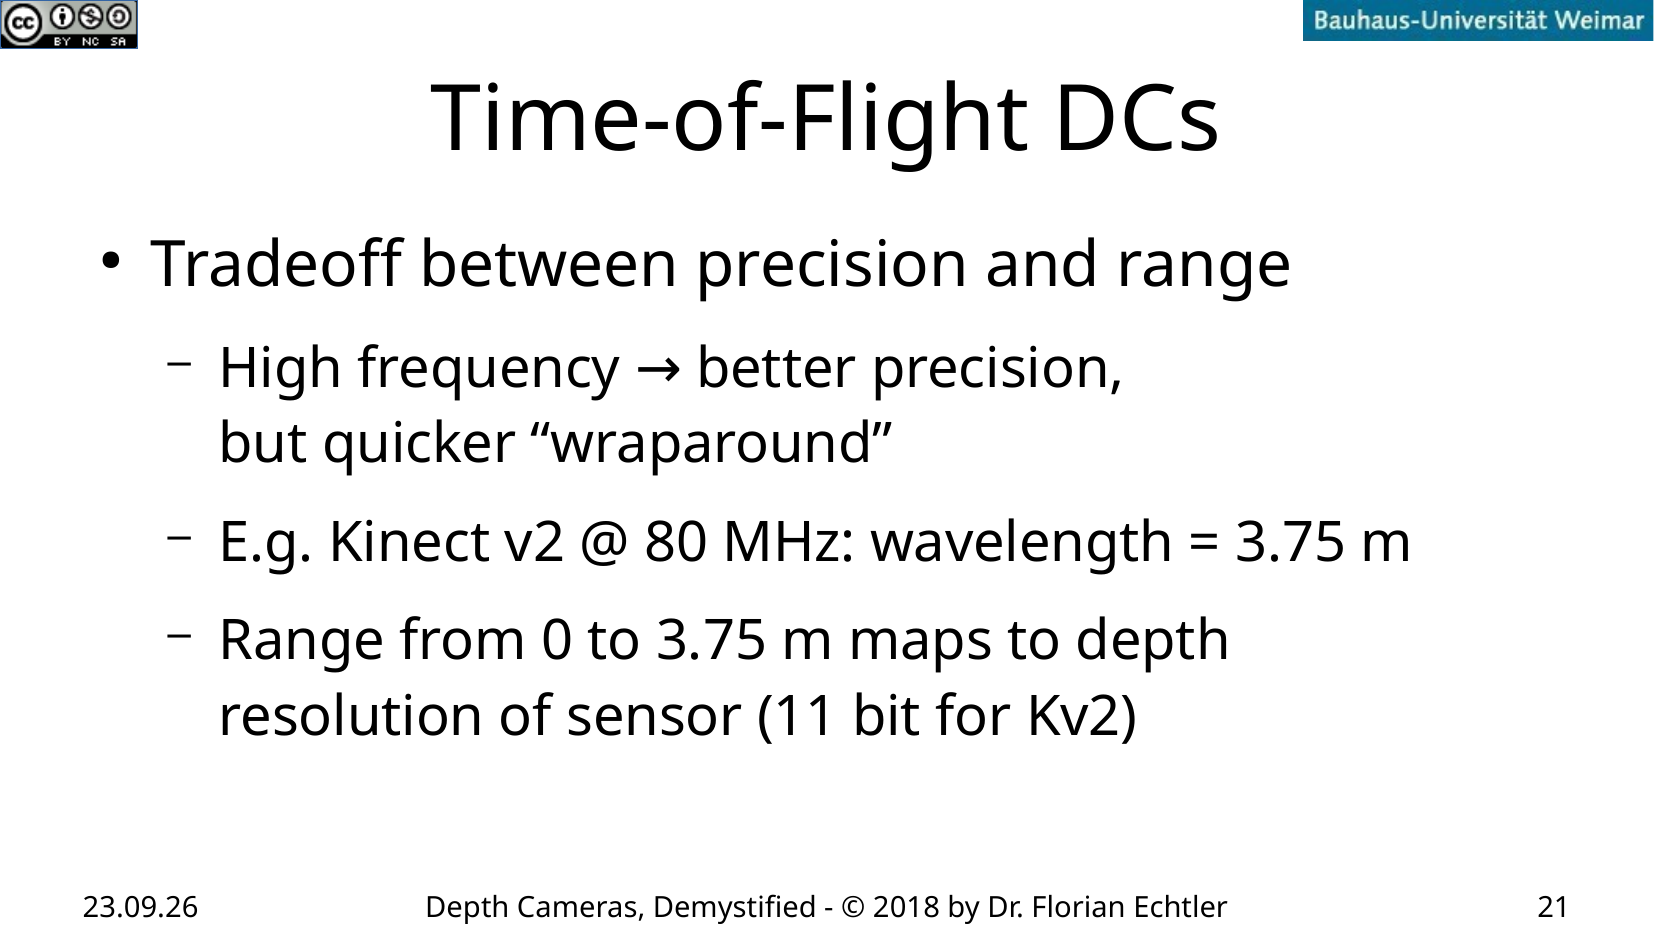

# Time-of-Flight DCs
Tradeoff between precision and range
High frequency → better precision, but quicker “wraparound”
E.g. Kinect v2 @ 80 MHz: wavelength = 3.75 m
Range from 0 to 3.75 m maps to depth resolution of sensor (11 bit for Kv2)
Depth Cameras, Demystified - © 2018 by Dr. Florian Echtler
21